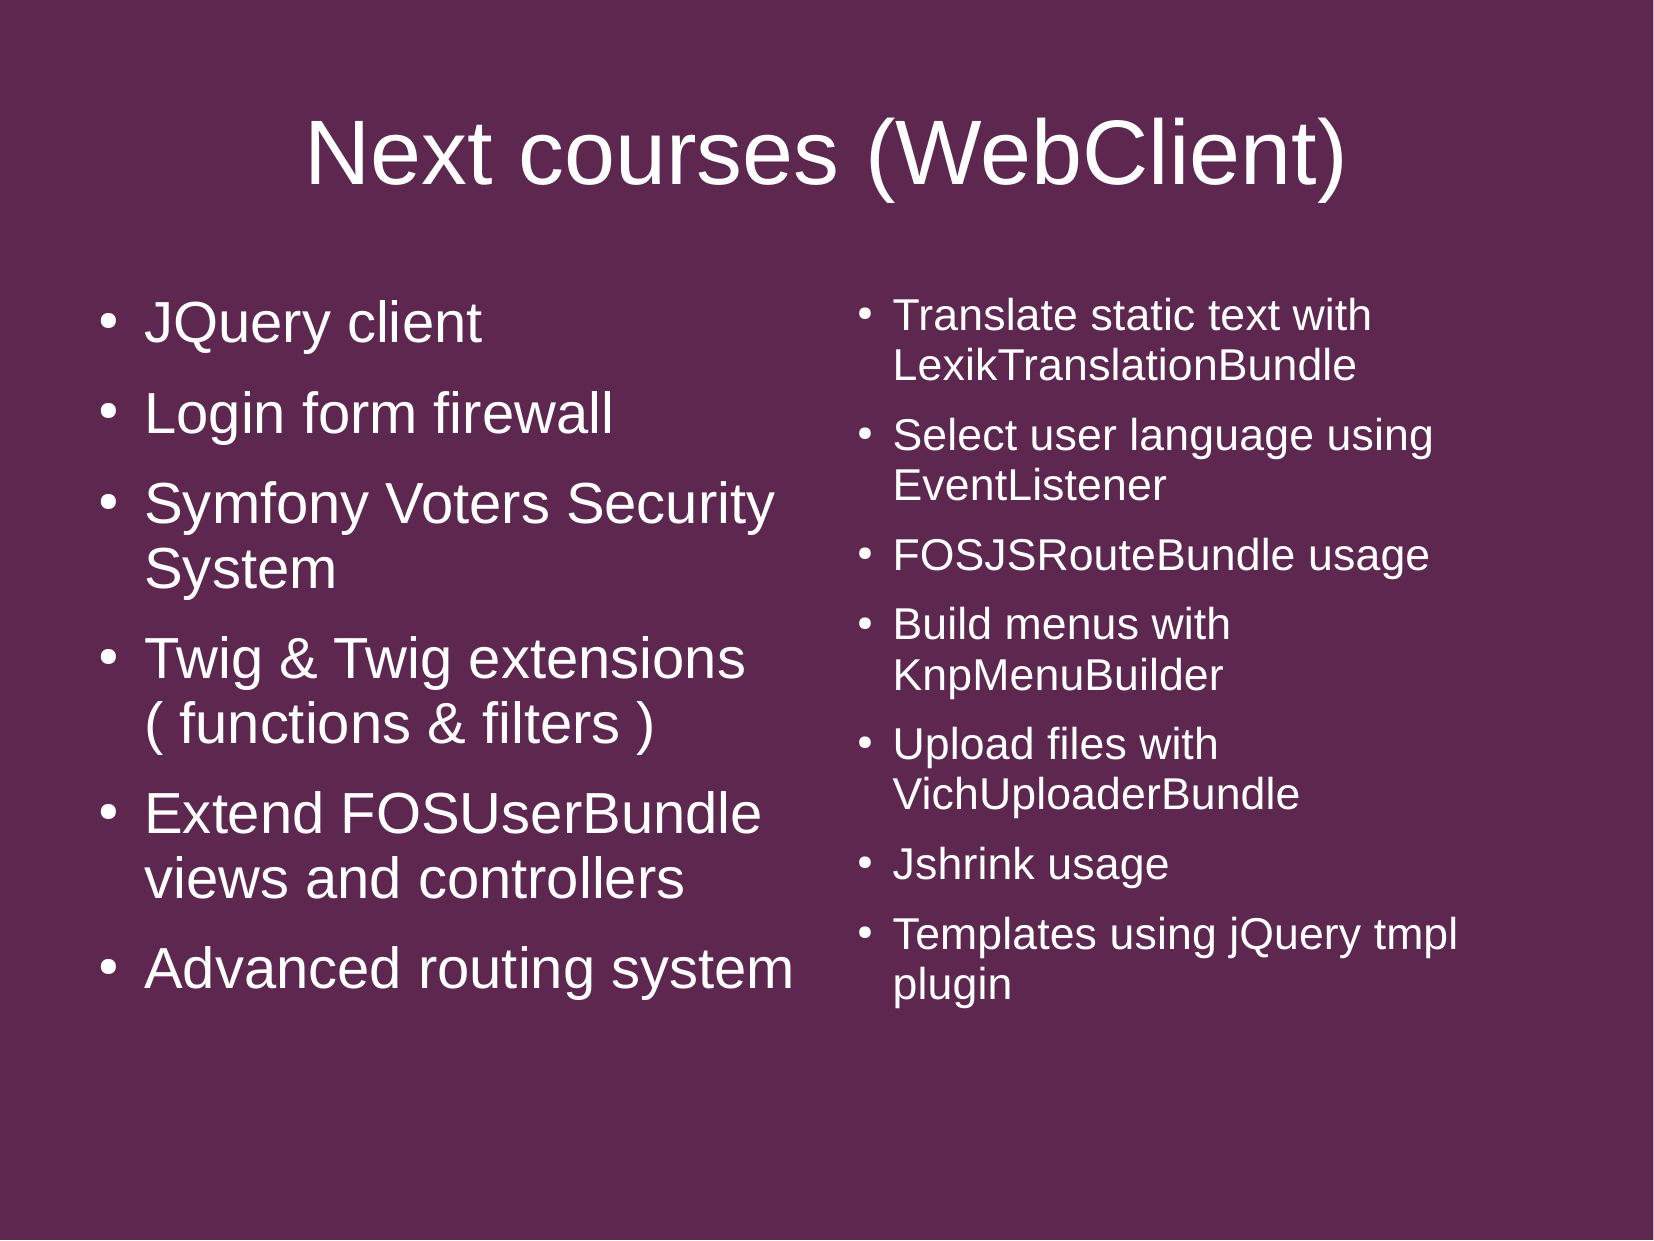

# Next courses (WebClient)
JQuery client
Login form firewall
Symfony Voters Security System
Twig & Twig extensions ( functions & filters )
Extend FOSUserBundle views and controllers
Advanced routing system
Translate static text with LexikTranslationBundle
Select user language using EventListener
FOSJSRouteBundle usage
Build menus with KnpMenuBuilder
Upload files with VichUploaderBundle
Jshrink usage
Templates using jQuery tmpl plugin